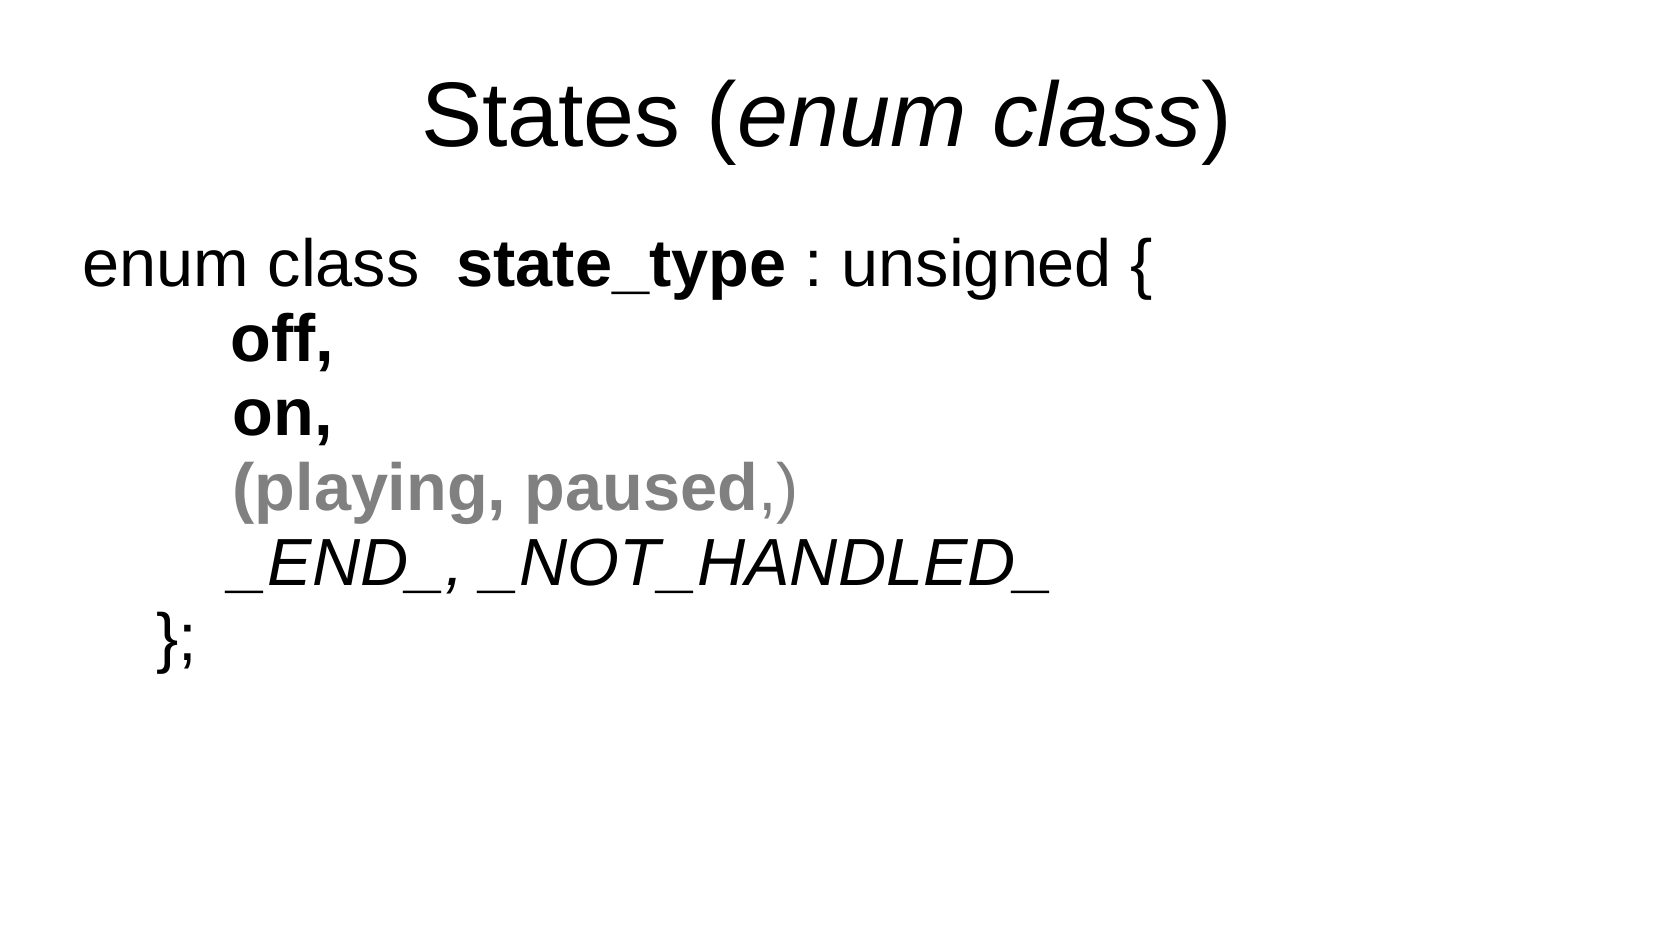

# States (enum class)
enum class state_type : unsigned {
 off,
		on,
		(playing, paused,)
 _END_, _NOT_HANDLED_
 };